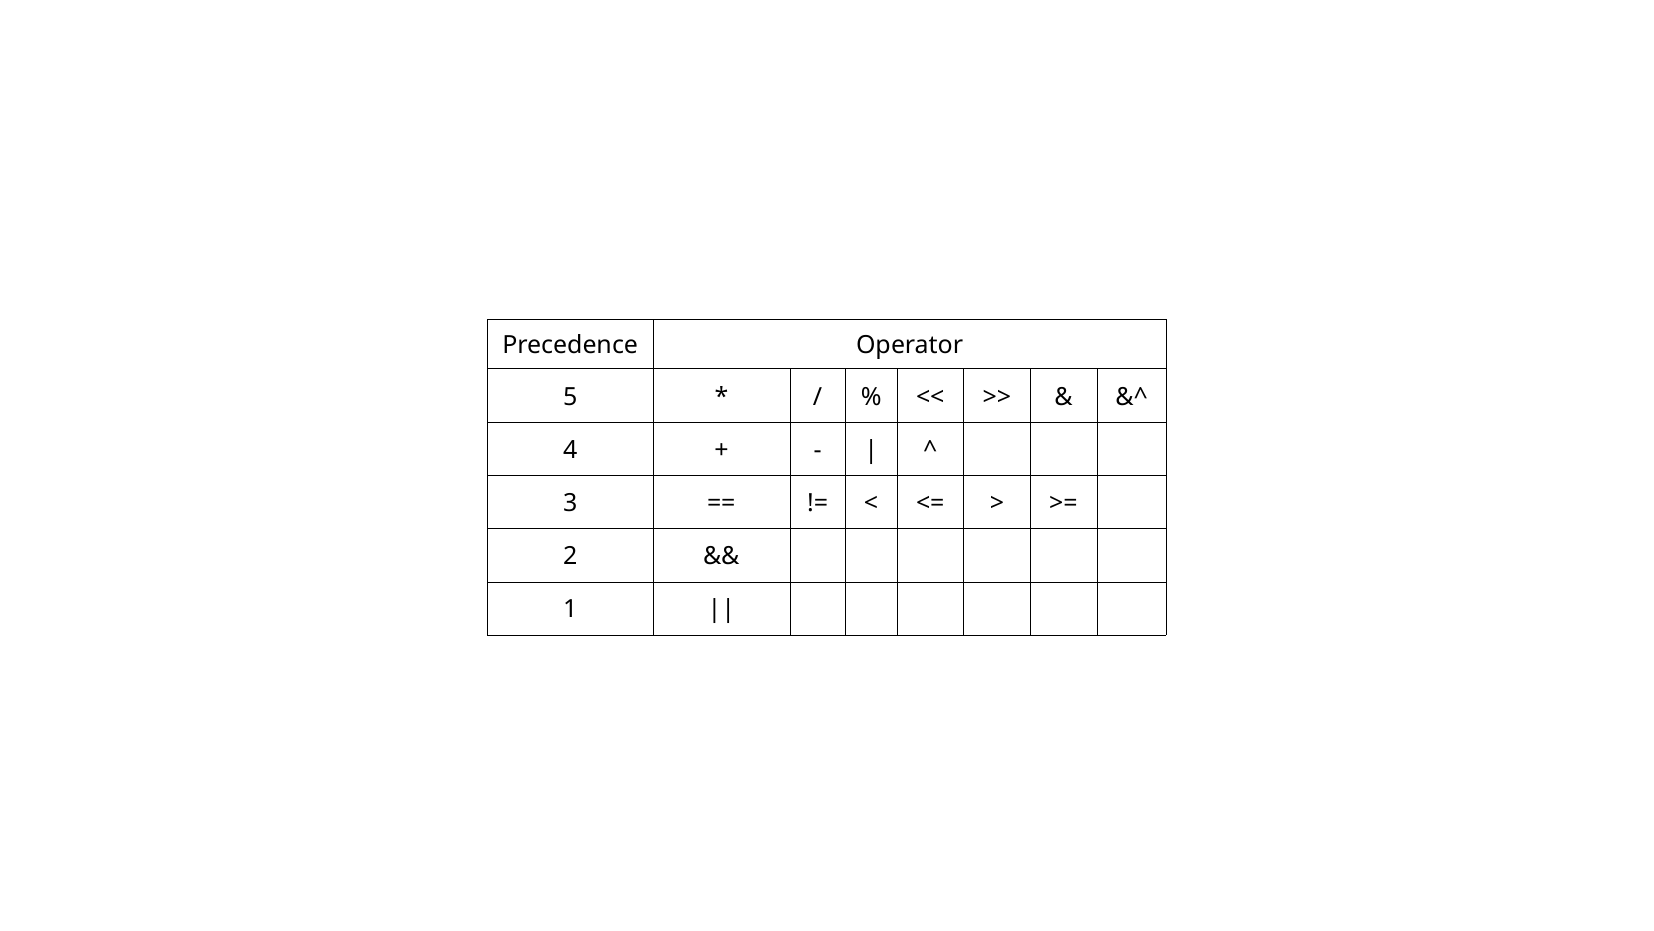

| Precedence | Operator | | | | | | |
| --- | --- | --- | --- | --- | --- | --- | --- |
| 5 | \* | / | % | << | >> | & | &^ |
| 4 | + | - | | | ^ | | | |
| 3 | == | != | < | <= | > | >= | |
| 2 | && | | | | | | |
| 1 | || | | | | | | |